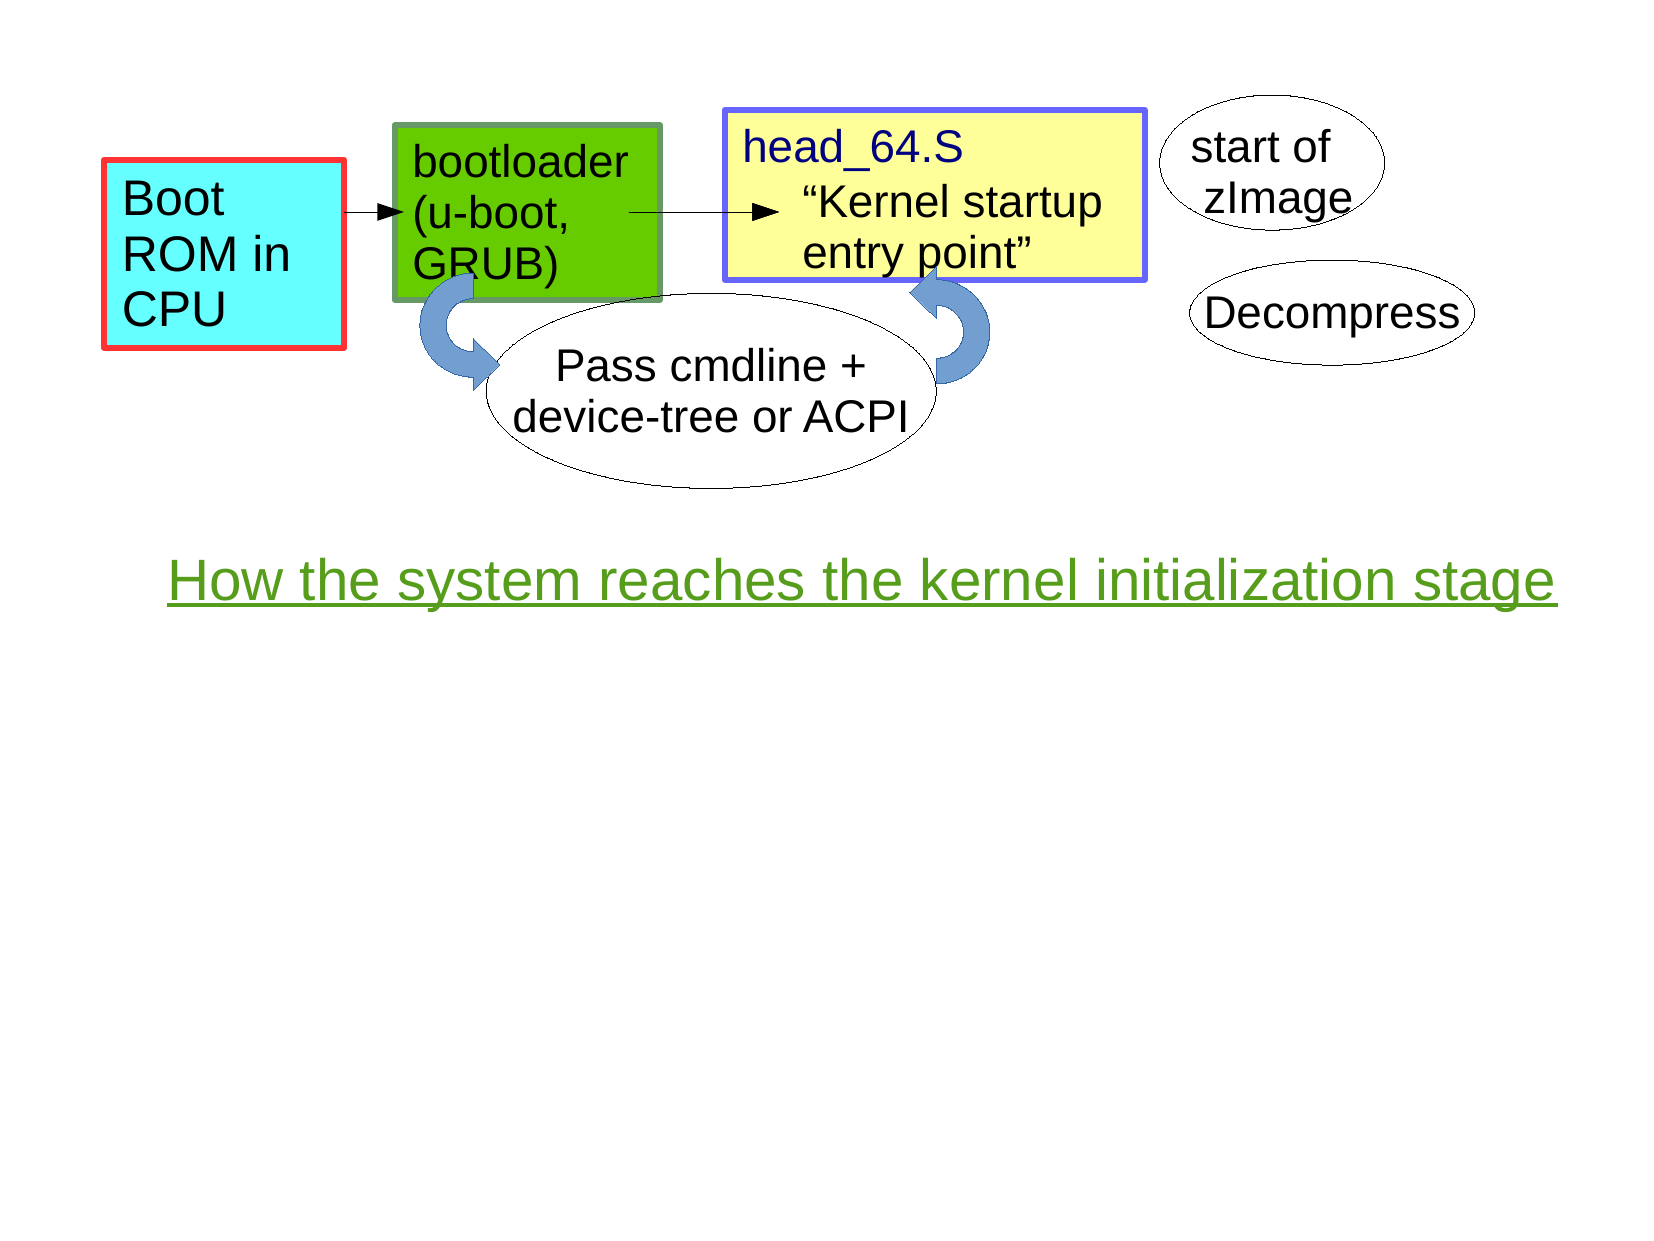

start of
 zImage
head_64.S
bootloader
(u-boot,
GRUB)
Boot ROM in CPU
“Kernel startup
entry point”
Decompress
Pass cmdline +
device-tree or ACPI
How the system reaches the kernel initialization stage